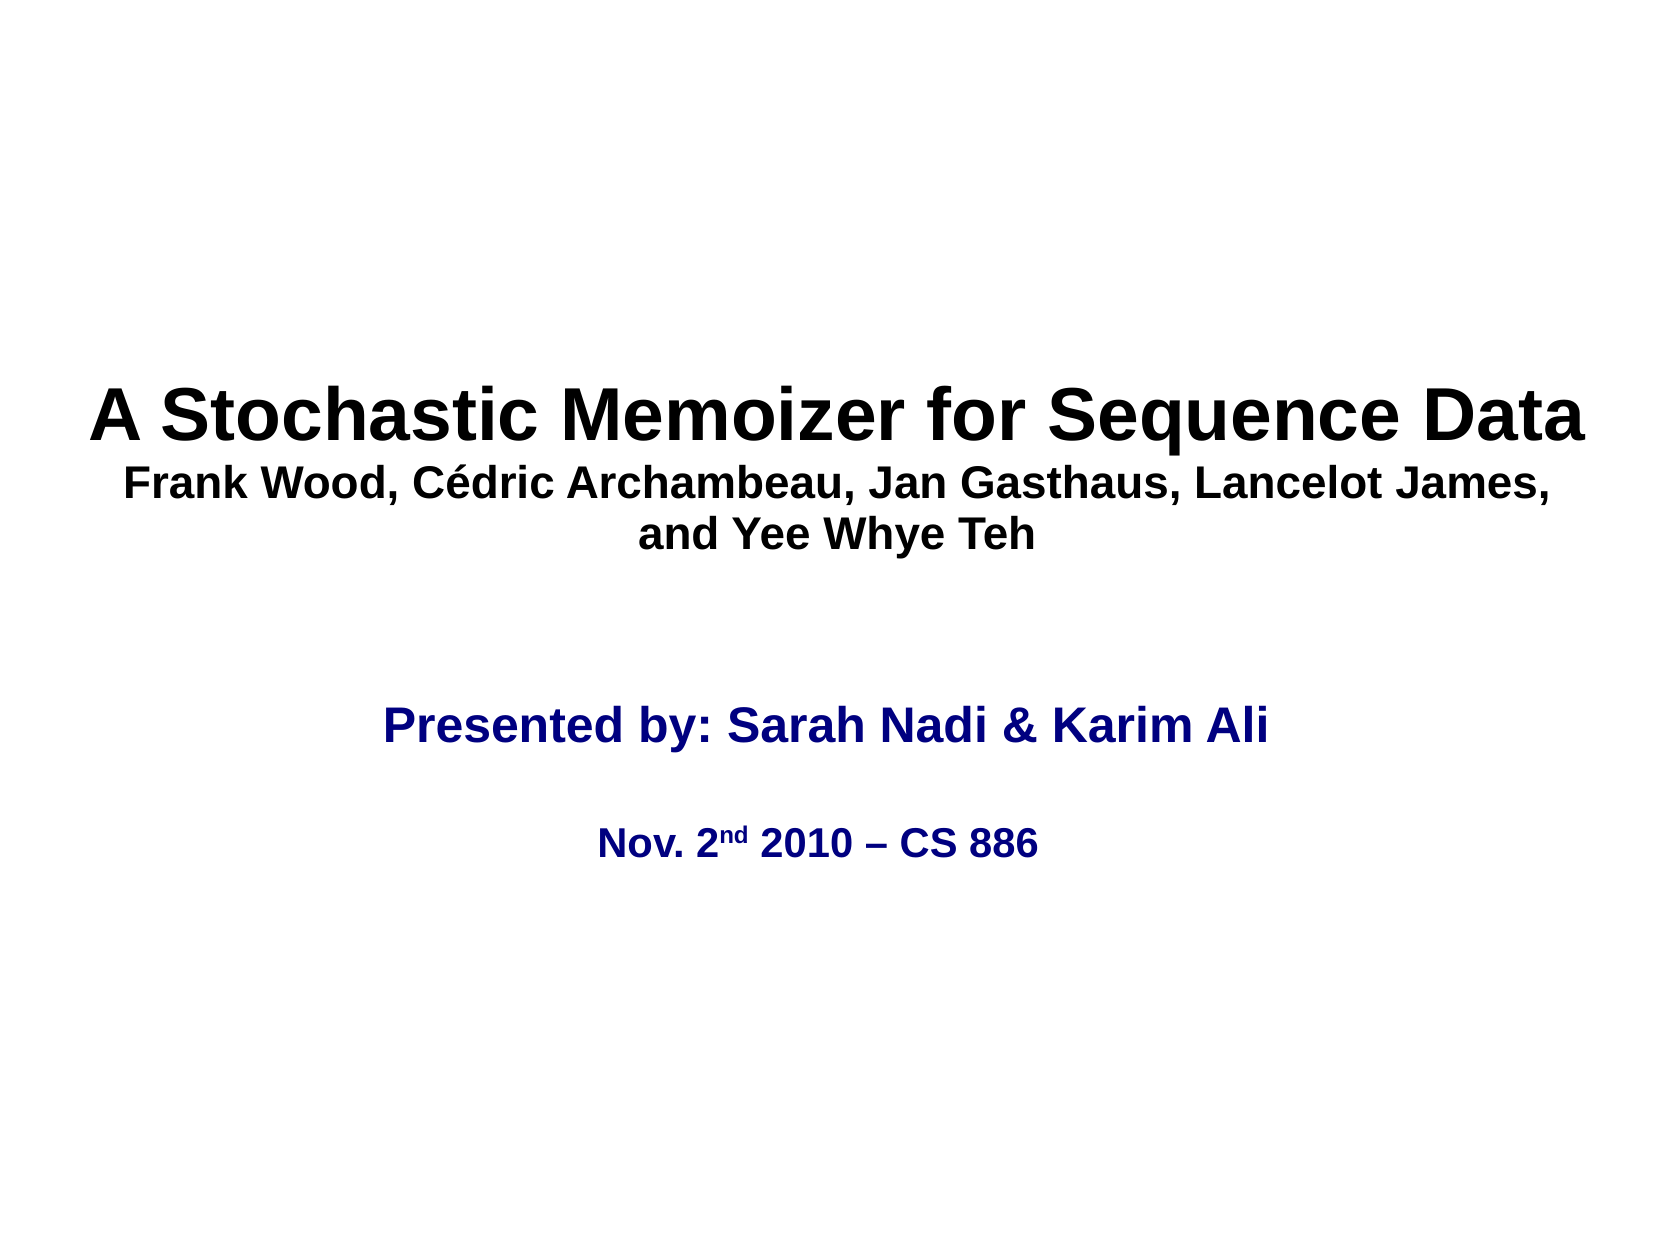

A Stochastic Memoizer for Sequence Data
Frank Wood, Cédric Archambeau, Jan Gasthaus, Lancelot James, and Yee Whye Teh
Presented by: Sarah Nadi & Karim Ali
Nov. 2nd 2010 – CS 886